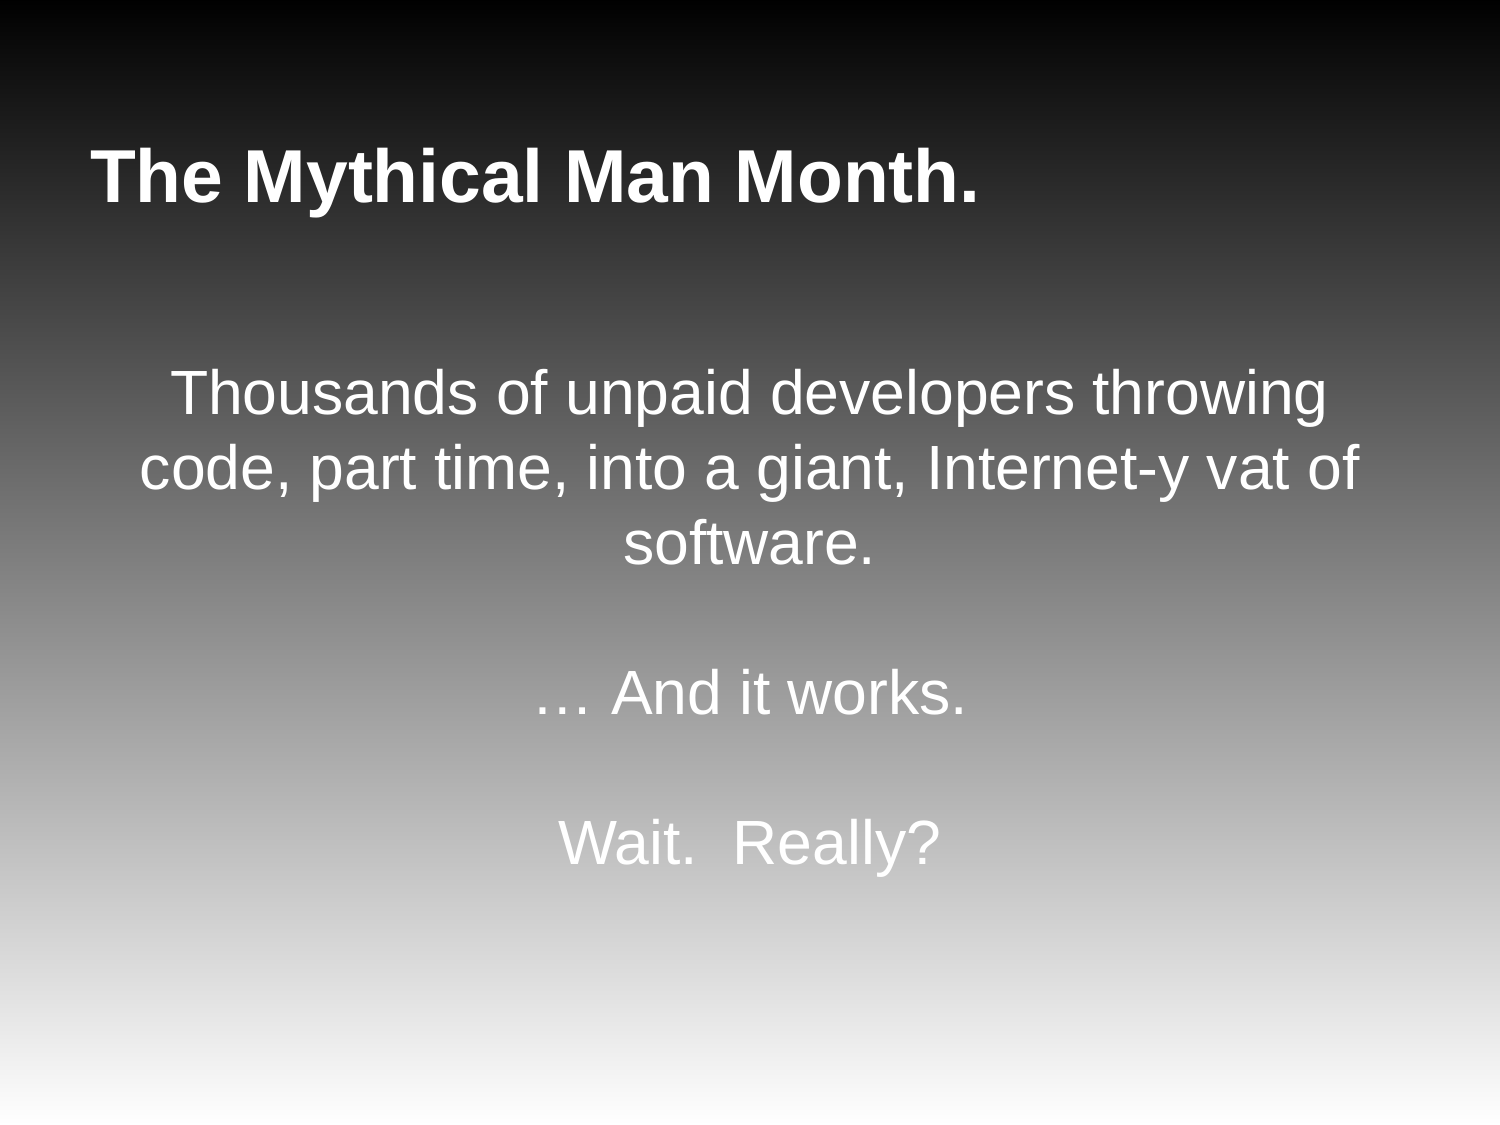

# The Mythical Man Month.
Thousands of unpaid developers throwing code, part time, into a giant, Internet-y vat of software.
… And it works.
Wait. Really?